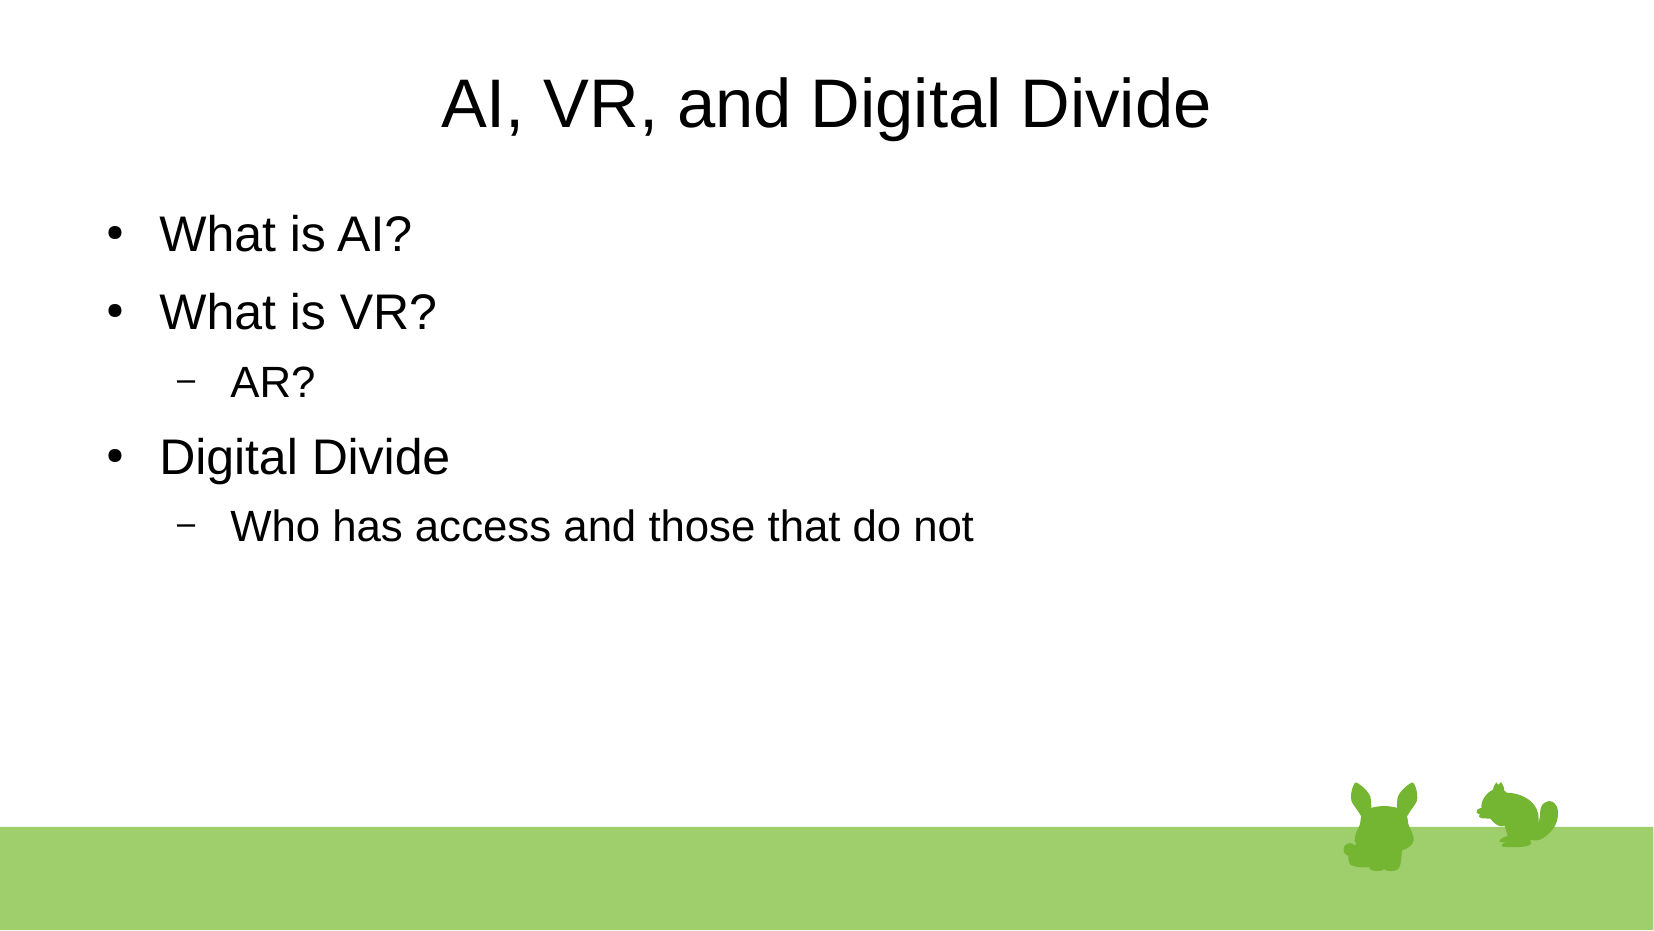

# AI, VR, and Digital Divide
What is AI?
What is VR?
AR?
Digital Divide
Who has access and those that do not